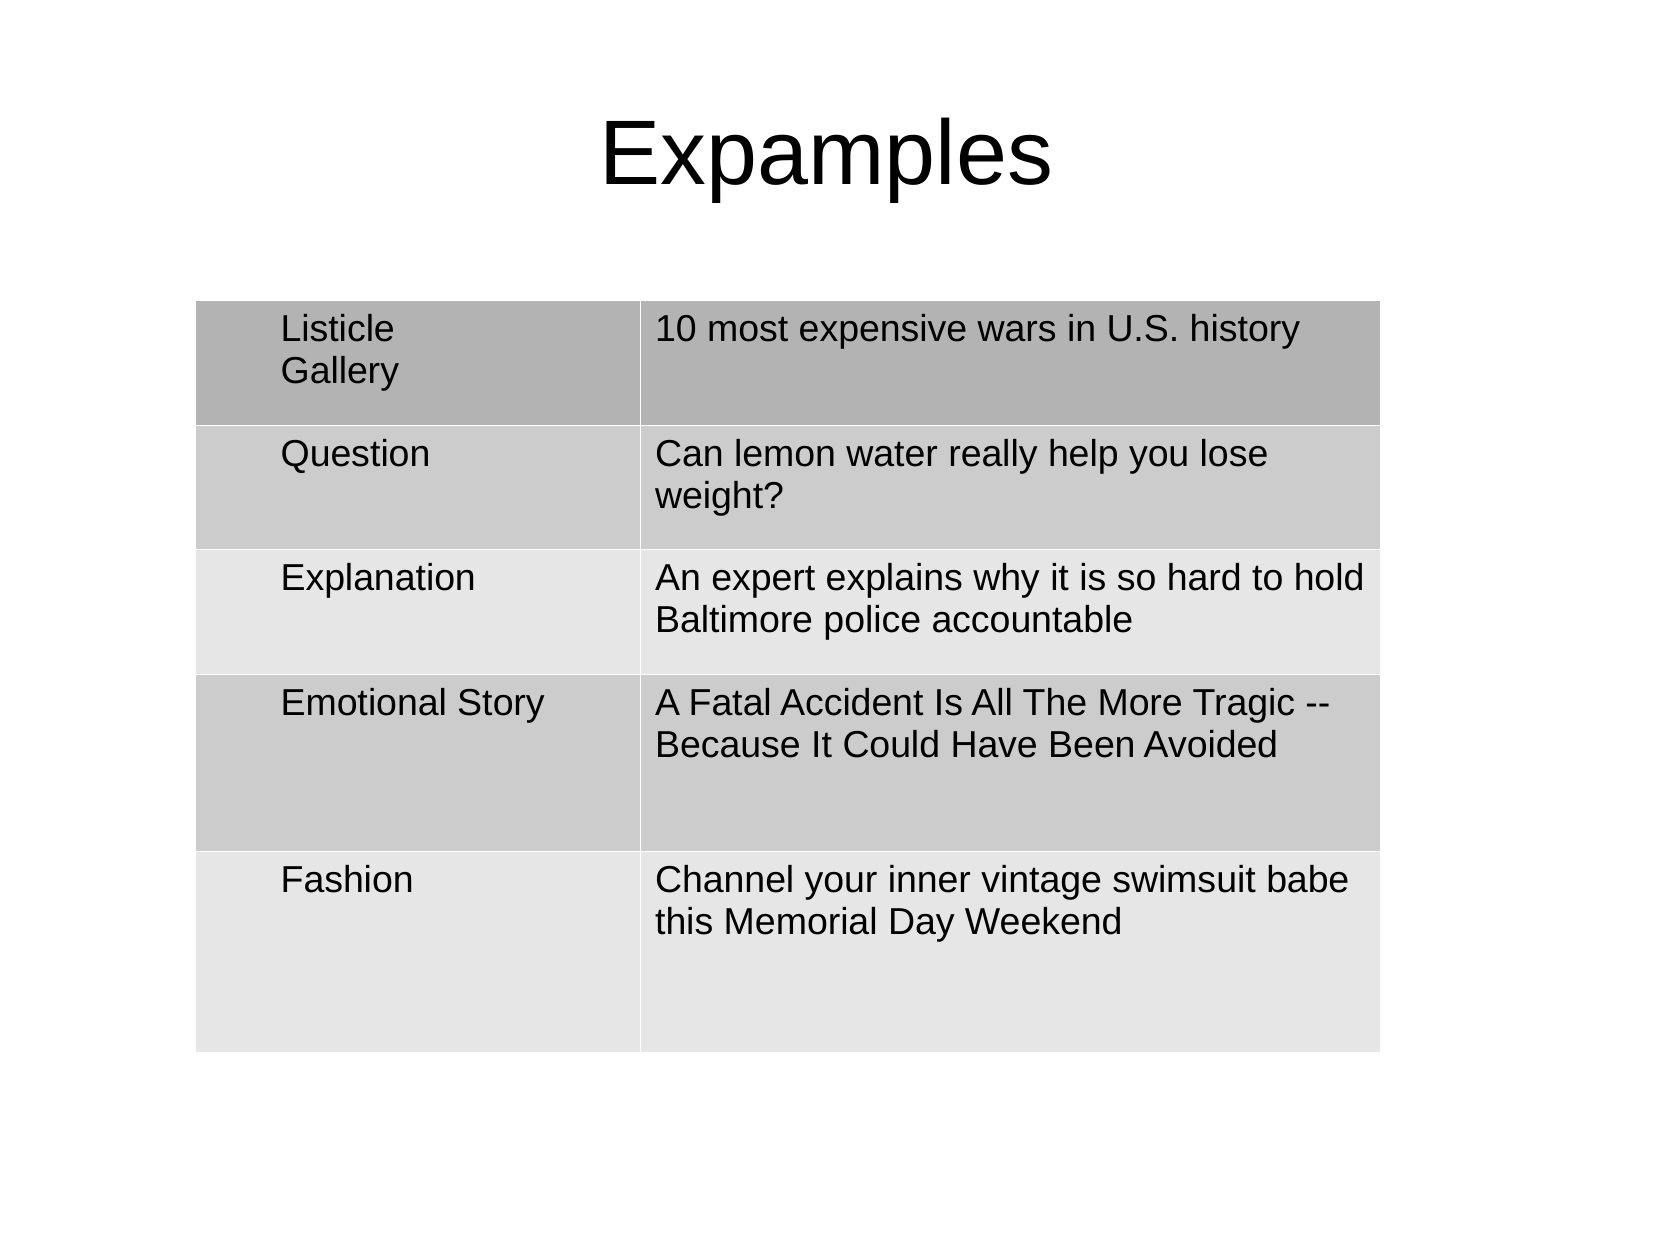

# Expamples
| Listicle Gallery | 10 most expensive wars in U.S. history |
| --- | --- |
| Question | Can lemon water really help you lose weight? |
| Explanation | An expert explains why it is so hard to hold Baltimore police accountable |
| Emotional Story | A Fatal Accident Is All The More Tragic -- Because It Could Have Been Avoided |
| Fashion | Channel your inner vintage swimsuit babe this Memorial Day Weekend |